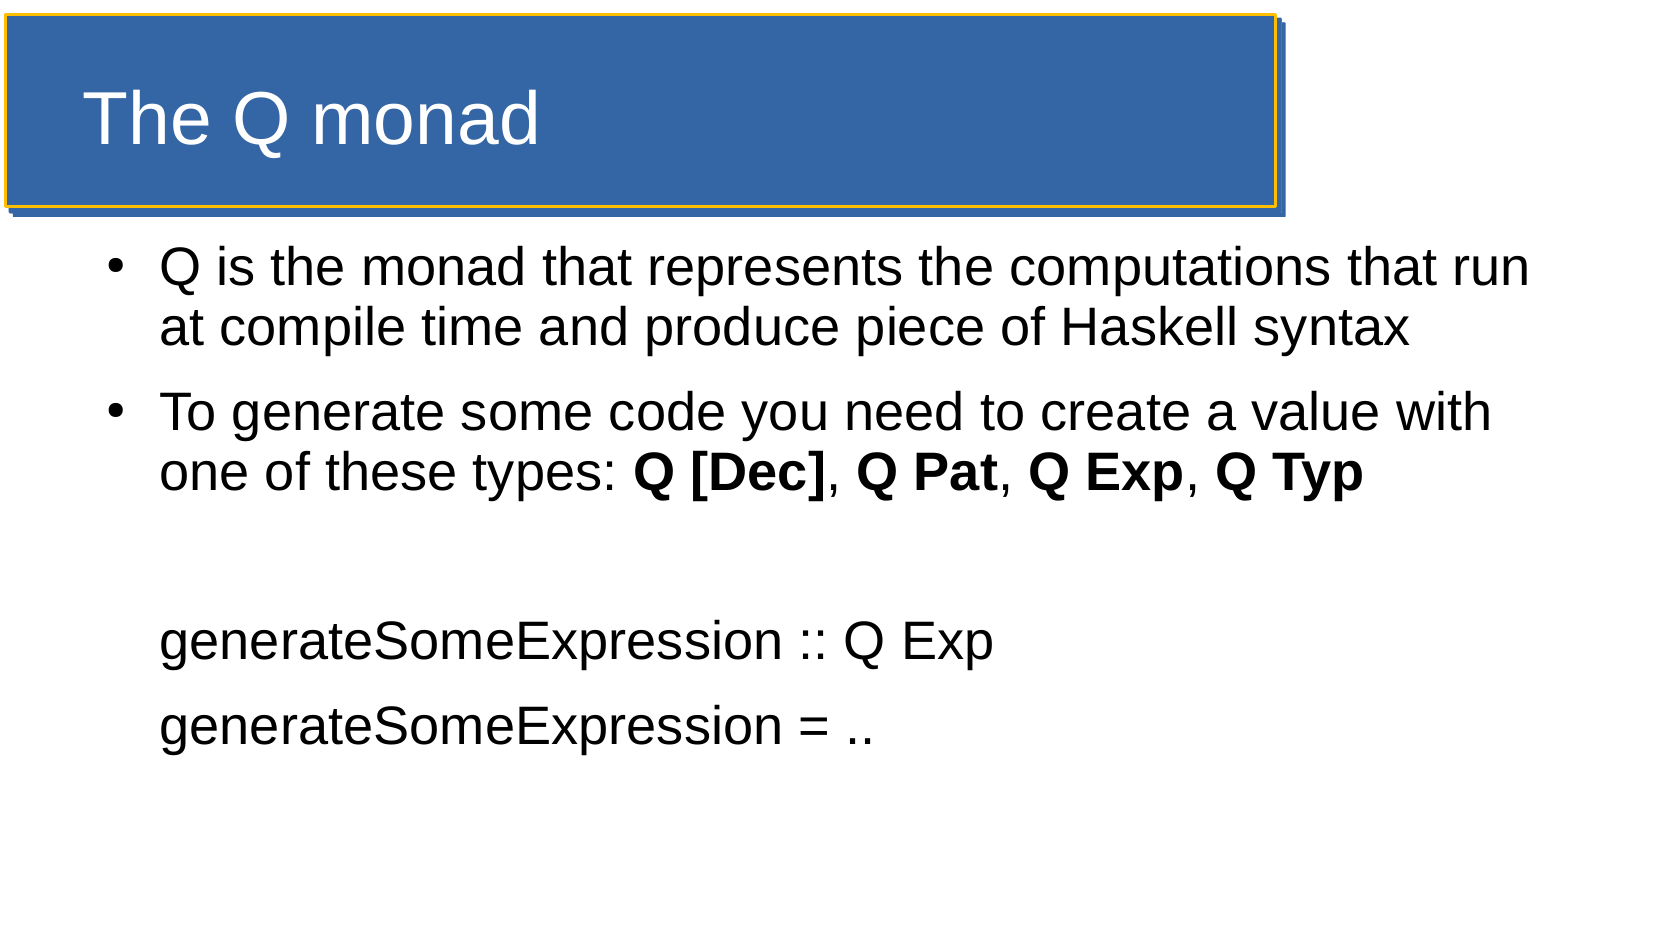

# The Q monad
Q is the monad that represents the computations that run at compile time and produce piece of Haskell syntax
To generate some code you need to create a value with one of these types: Q [Dec], Q Pat, Q Exp, Q Typ
generateSomeExpression :: Q Exp
generateSomeExpression = ..